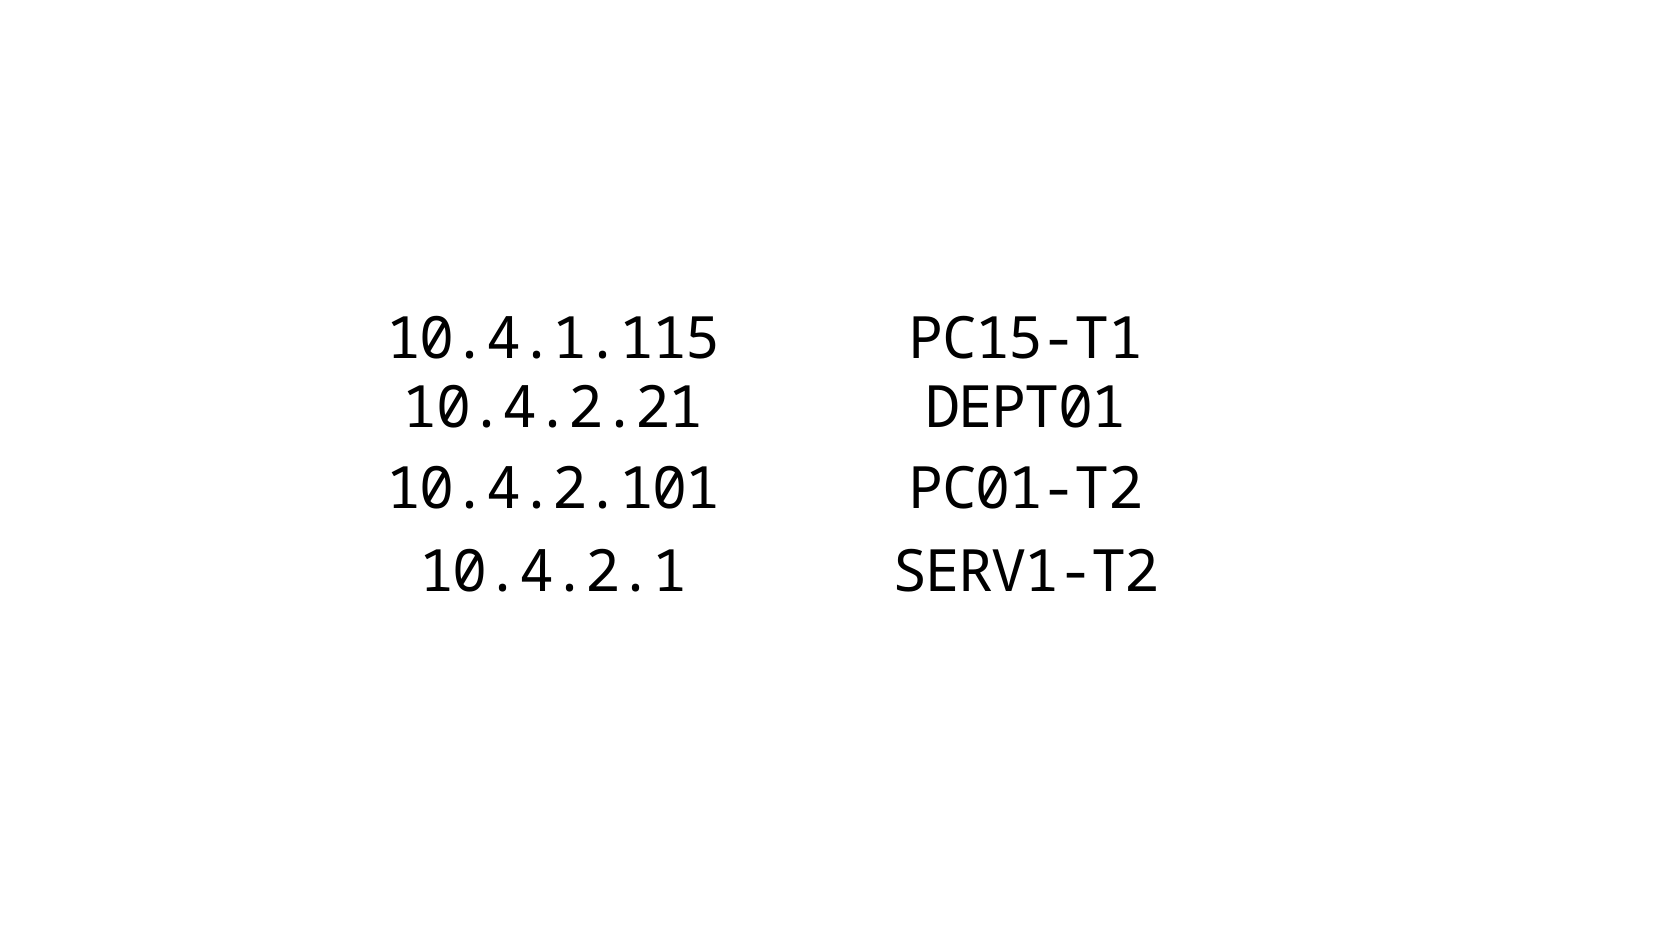

10.4.1.115
PC15-T1
10.4.2.21
DEPT01
10.4.2.101
PC01-T2
10.4.2.1
SERV1-T2